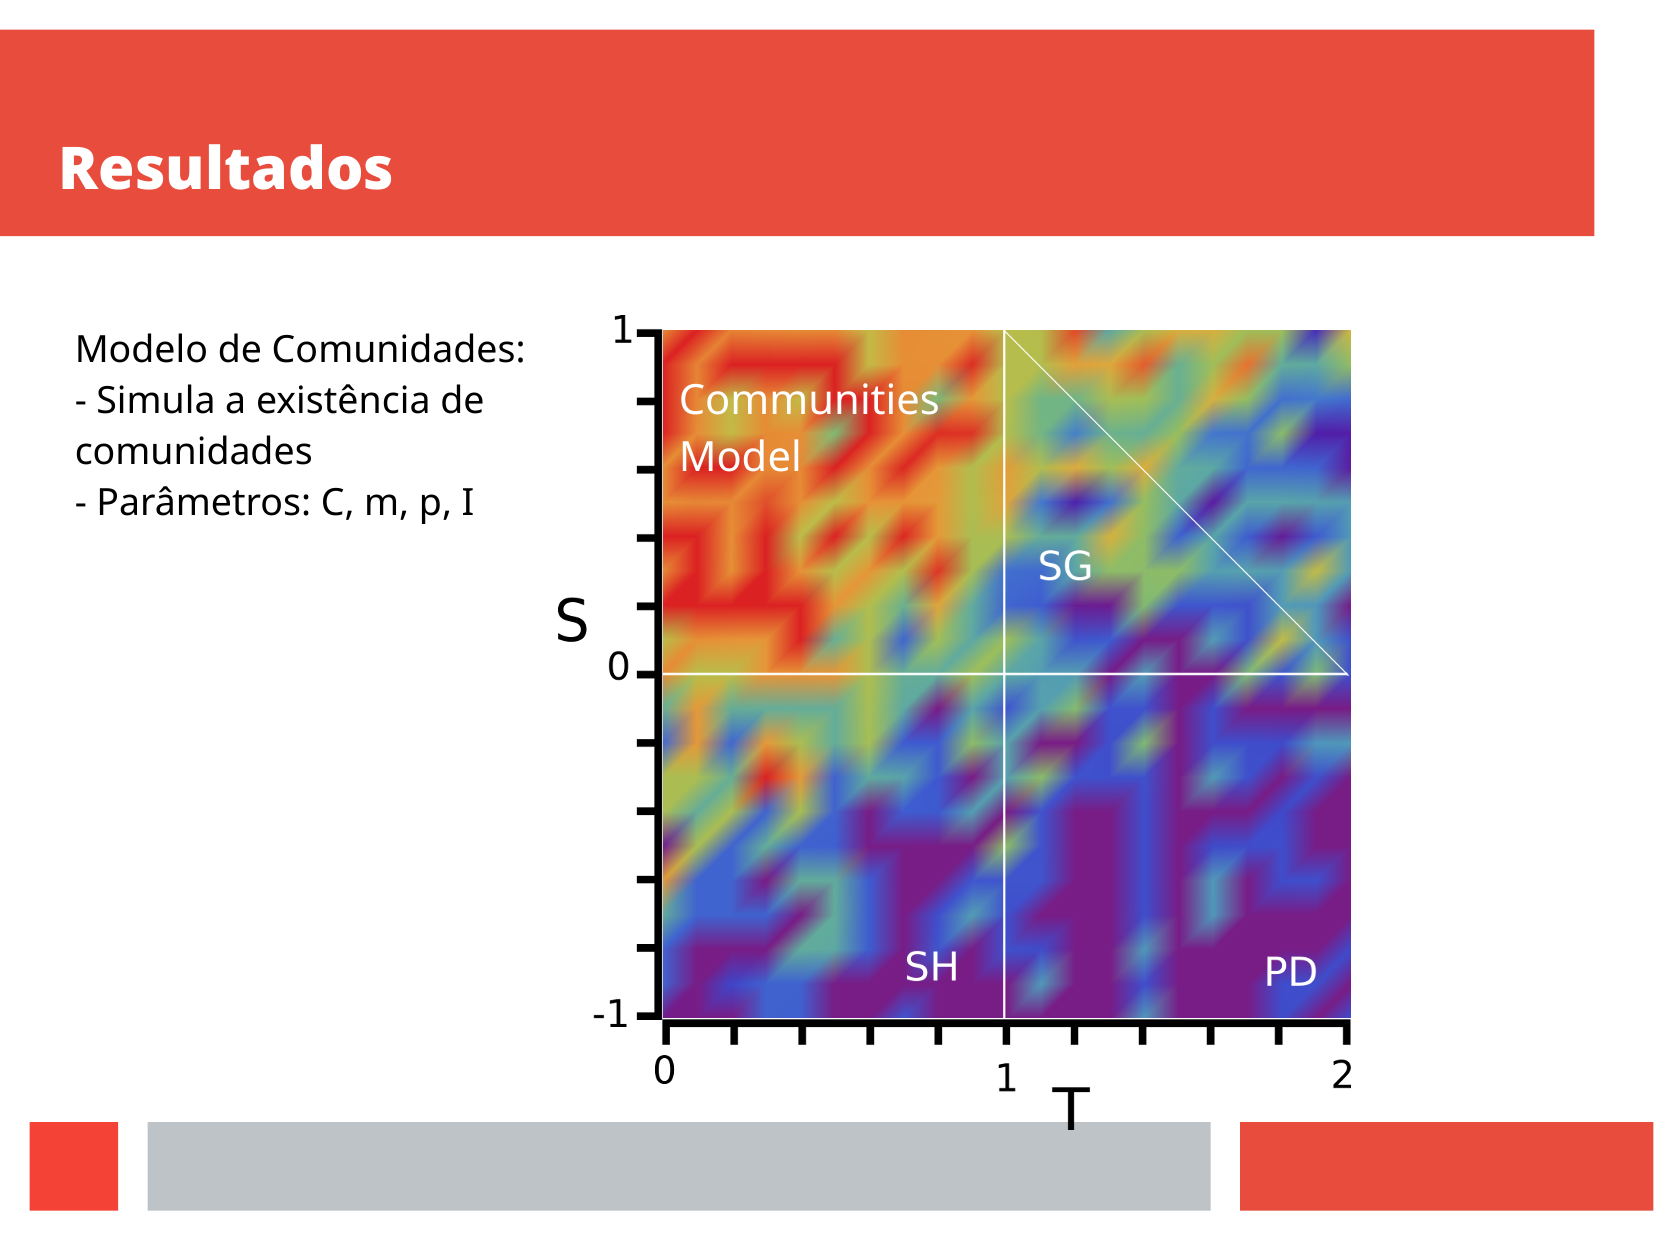

# Resultados
Modelo de Comunidades:
- Simula a existência de comunidades
- Parâmetros: C, m, p, I
Communities
Model